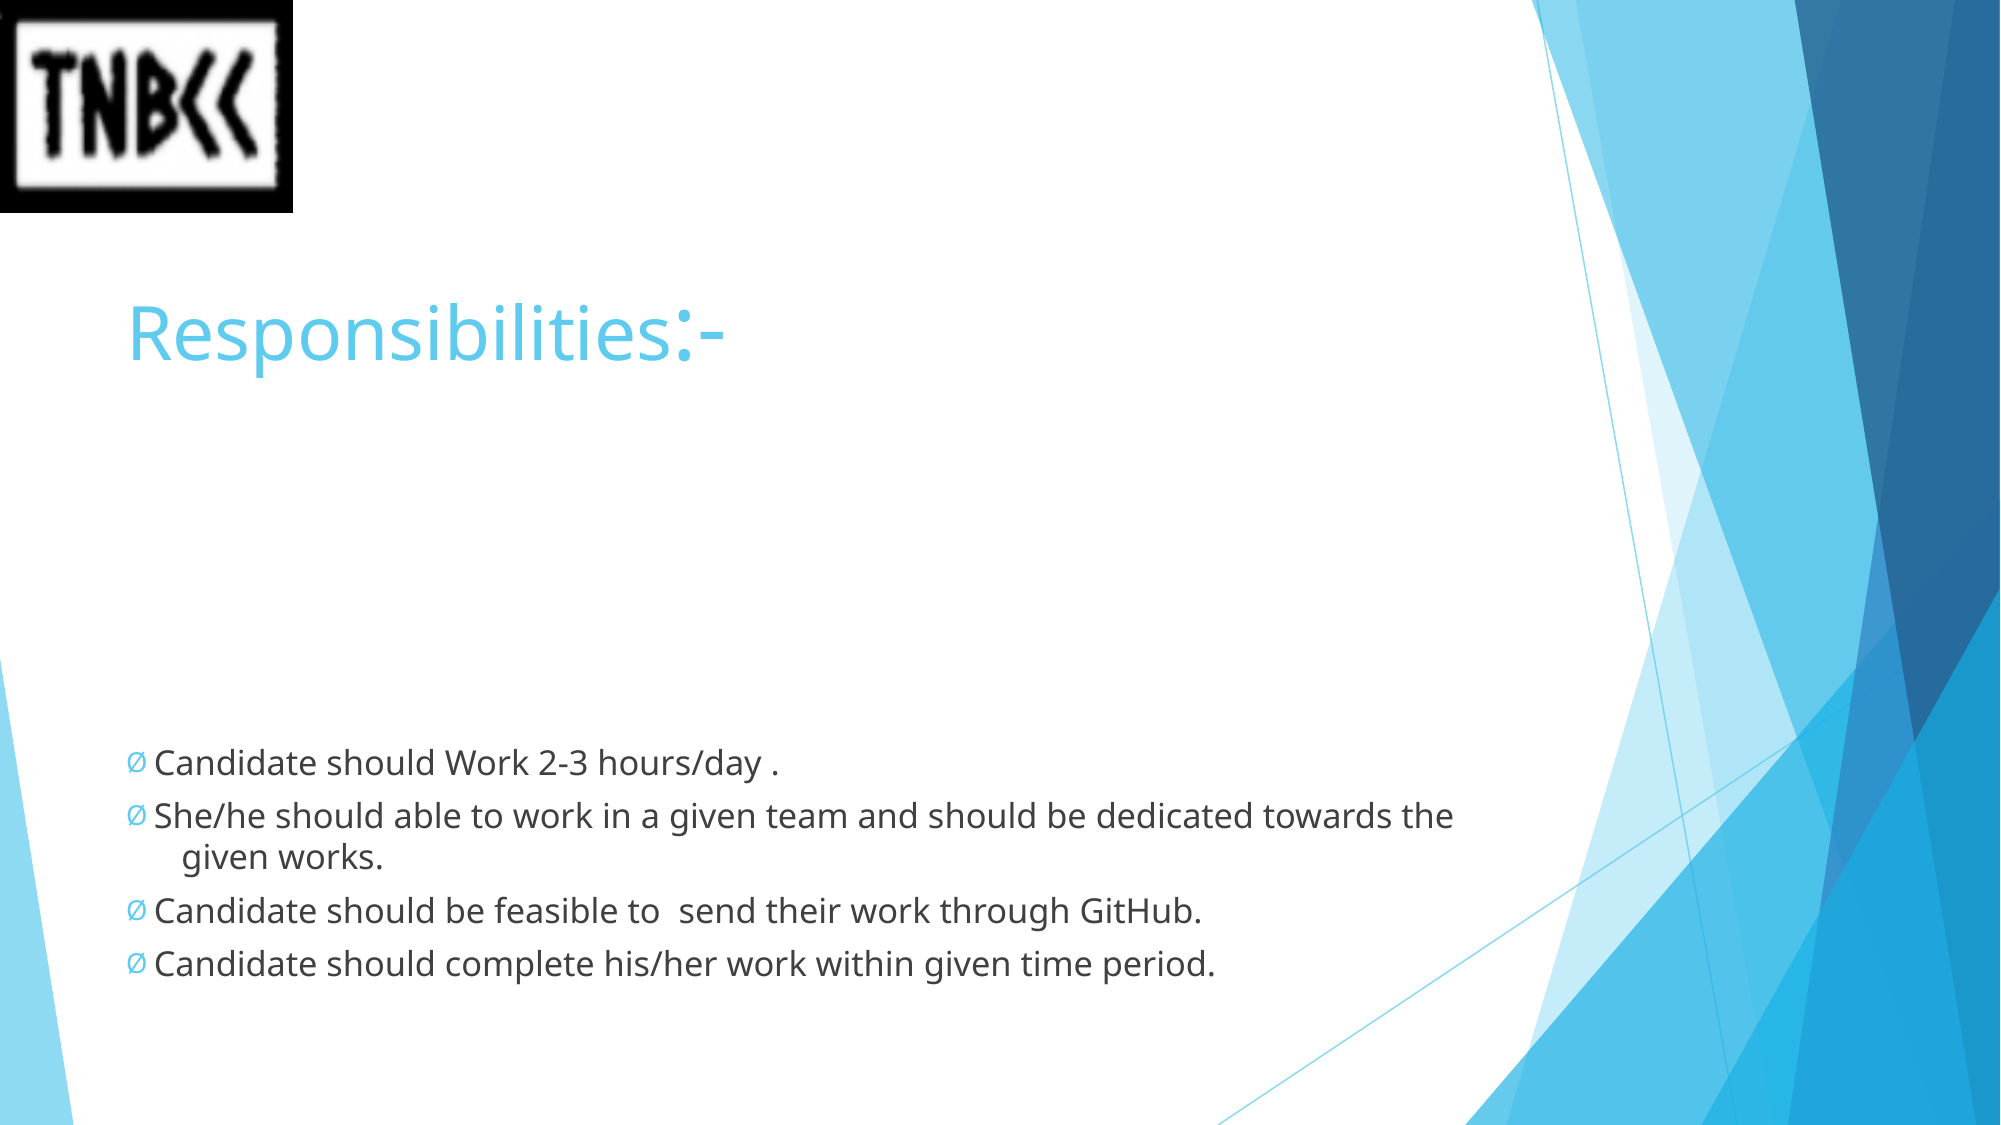

# Responsibilities:-
Candidate should Work 2-3 hours/day .
She/he should able to work in a given team and should be dedicated towards the given works.
Candidate should be feasible to send their work through GitHub.
Candidate should complete his/her work within given time period.